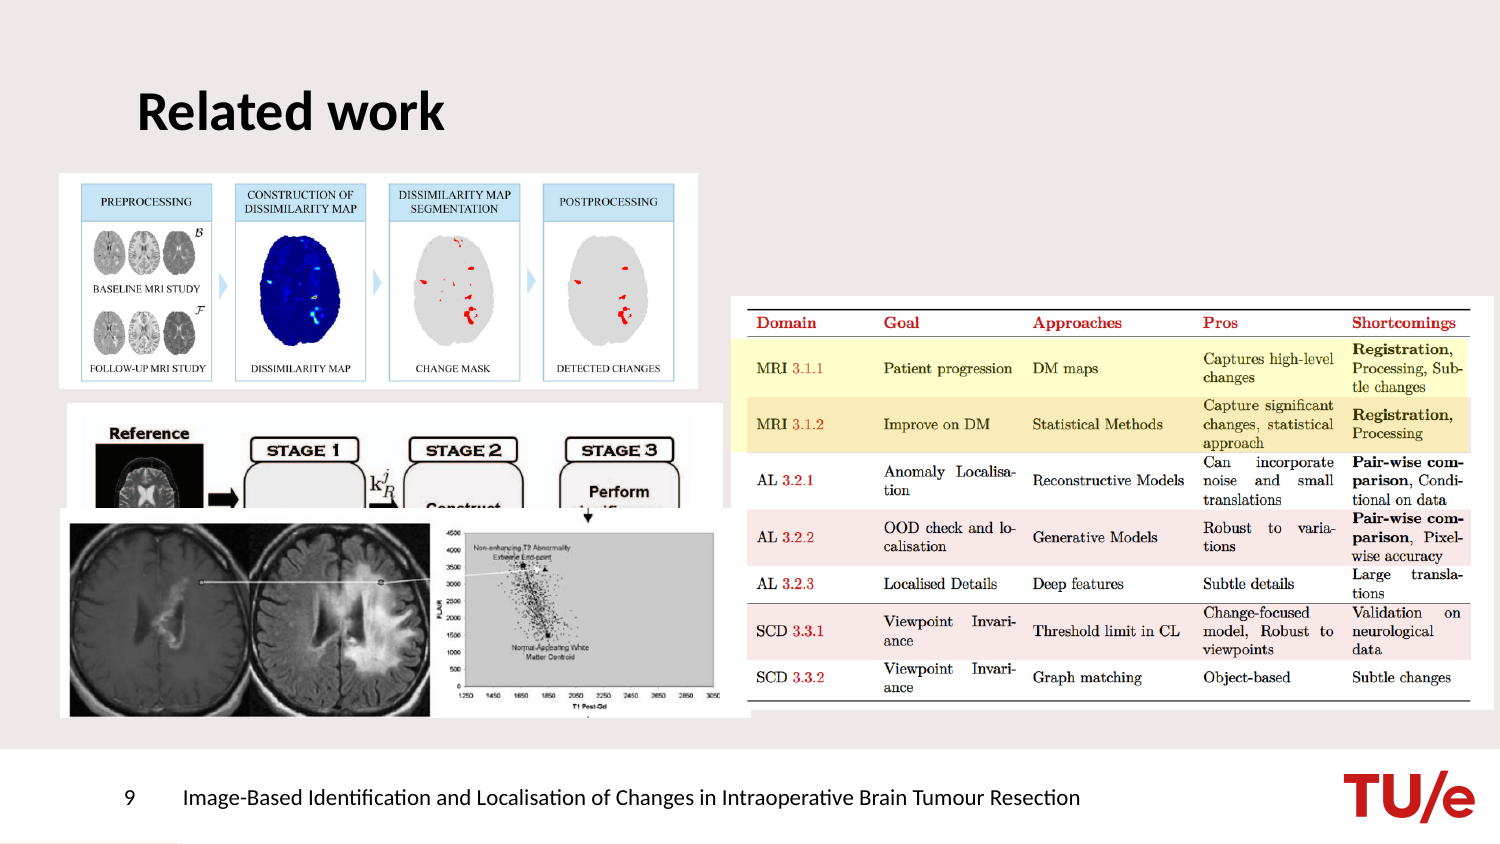

# Related work
9
Image-Based Identification and Localisation of Changes in Intraoperative Brain Tumour Resection